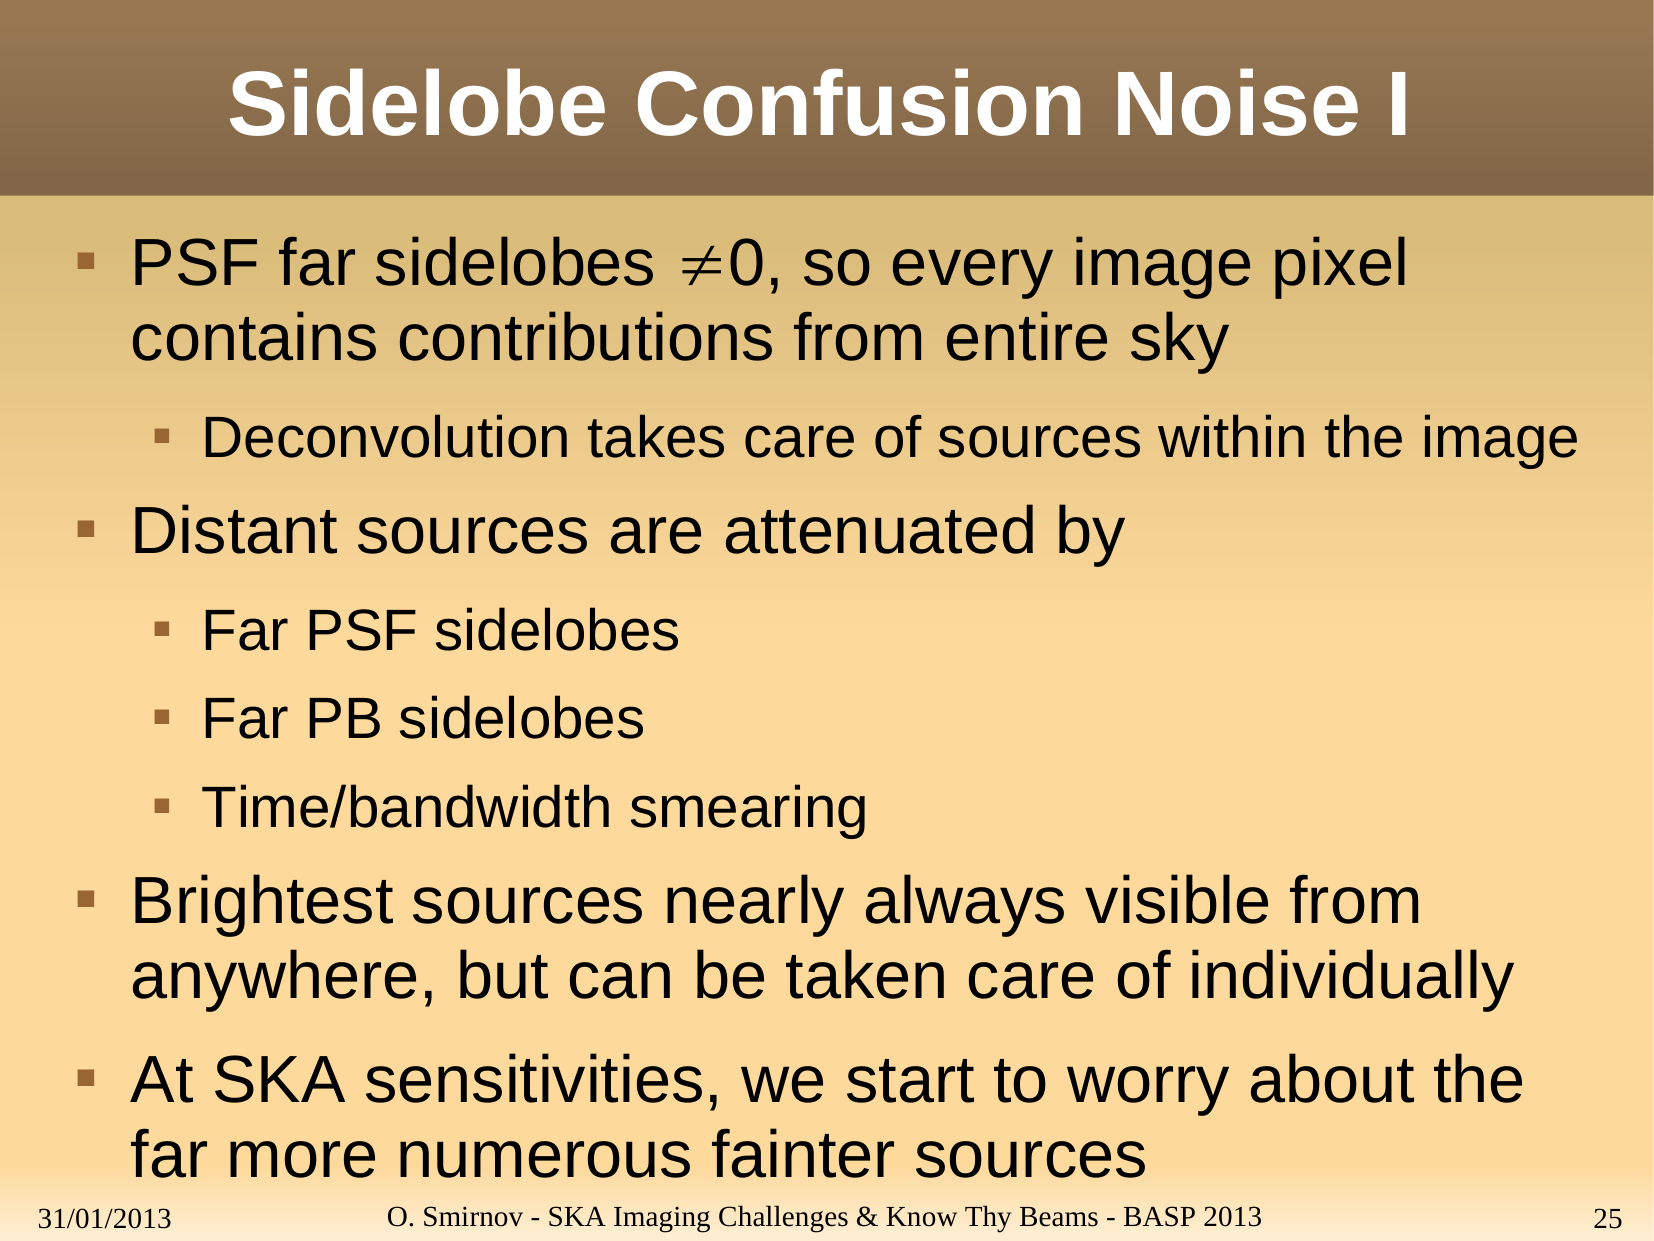

# Sidelobe Confusion Noise I
PSF far sidelobes ≠0, so every image pixel contains contributions from entire sky
Deconvolution takes care of sources within the image
Distant sources are attenuated by
Far PSF sidelobes
Far PB sidelobes
Time/bandwidth smearing
Brightest sources nearly always visible from anywhere, but can be taken care of individually
At SKA sensitivities, we start to worry about the far more numerous fainter sources
O. Smirnov - SKA Imaging Challenges & Know Thy Beams - BASP 2013
31/01/2013
25